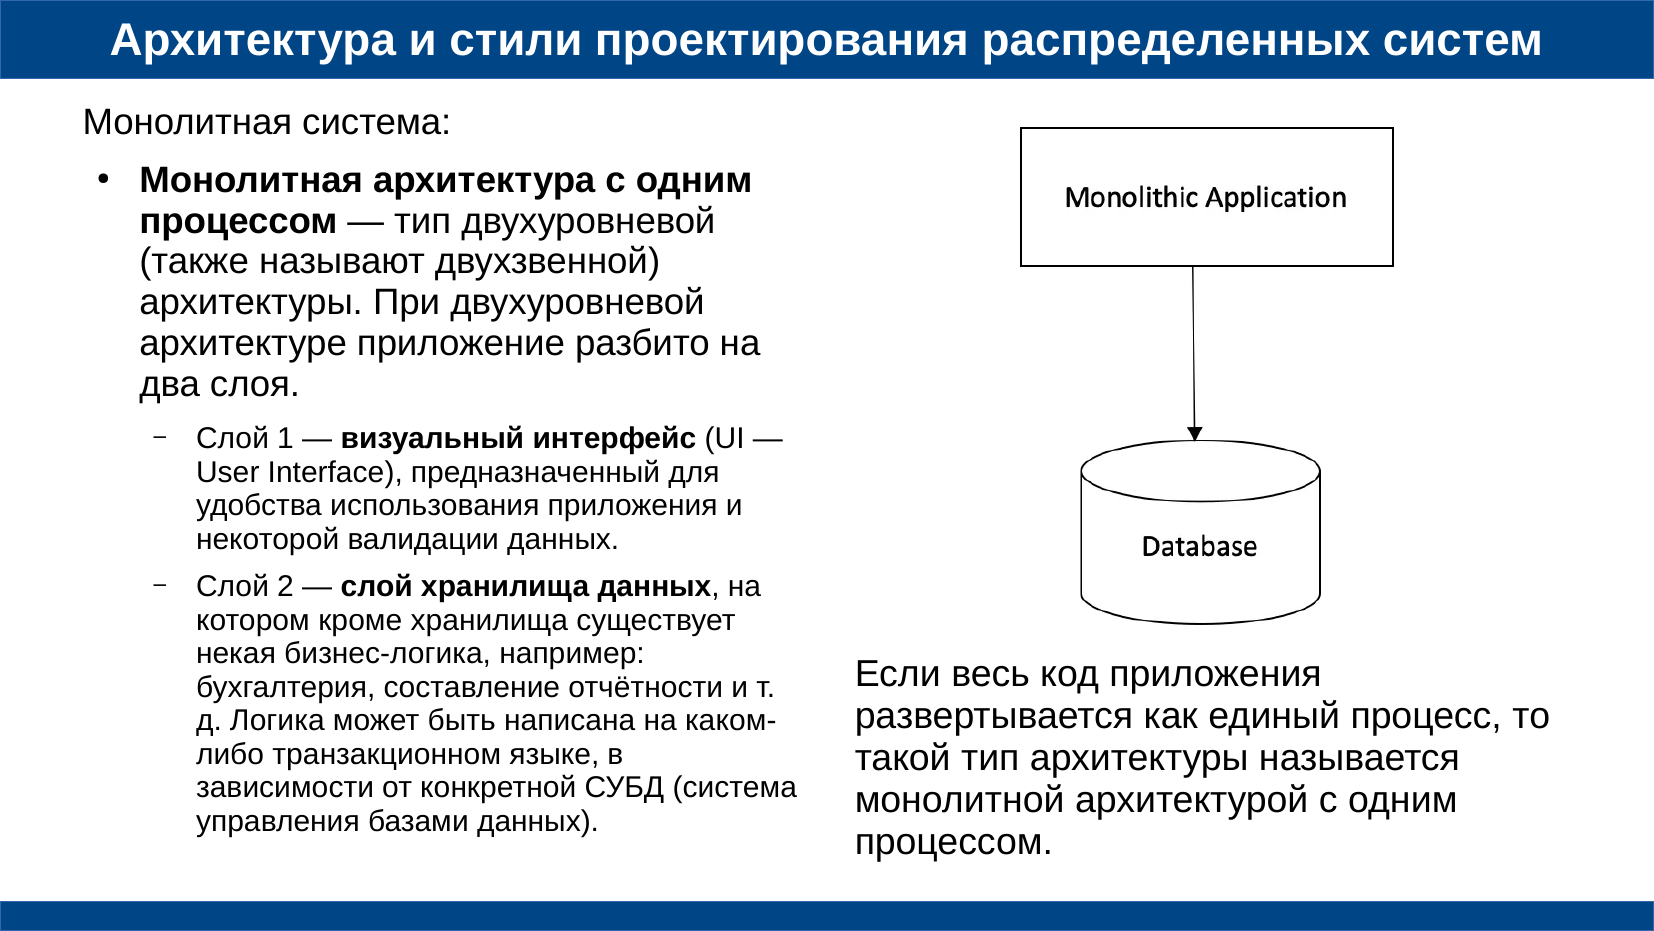

# Архитектура и стили проектирования распределенных систем
Монолитная система:
Монолитная архитектура с одним процессом — тип двухуровневой (также называют двухзвенной) архитектуры. При двухуровневой архитектуре приложение разбито на два слоя.
Слой 1 — визуальный интерфейс (UI — User Interface), предназначенный для удобства использования приложения и некоторой валидации данных.
Слой 2 — слой хранилища данных, на котором кроме хранилища существует некая бизнес-логика, например: бухгалтерия, составление отчётности и т. д. Логика может быть написана на каком-либо транзакционном языке, в зависимости от конкретной СУБД (система управления базами данных).
Если весь код приложения развертывается как единый процесс, то такой тип архитектуры называется монолитной архитектурой с одним процессом.